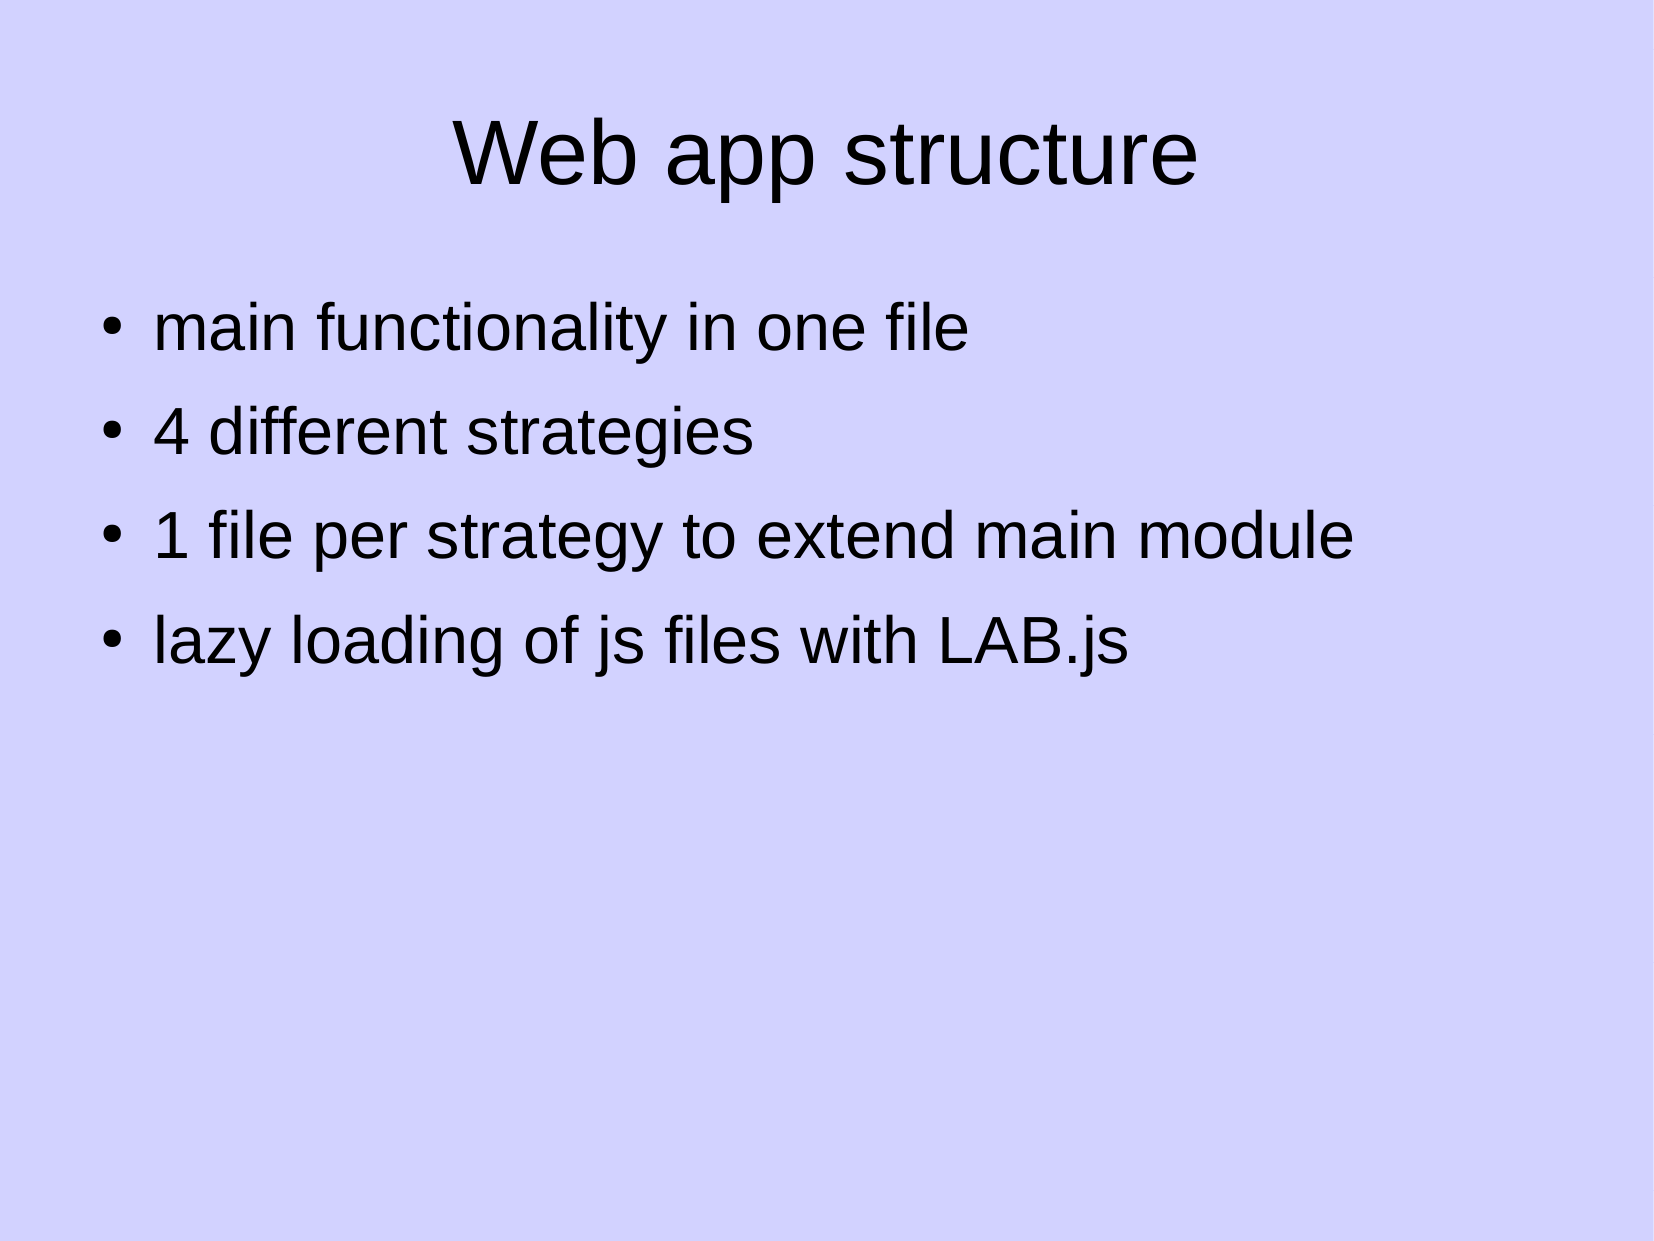

# Web app structure
main functionality in one file
4 different strategies
1 file per strategy to extend main module
lazy loading of js files with LAB.js